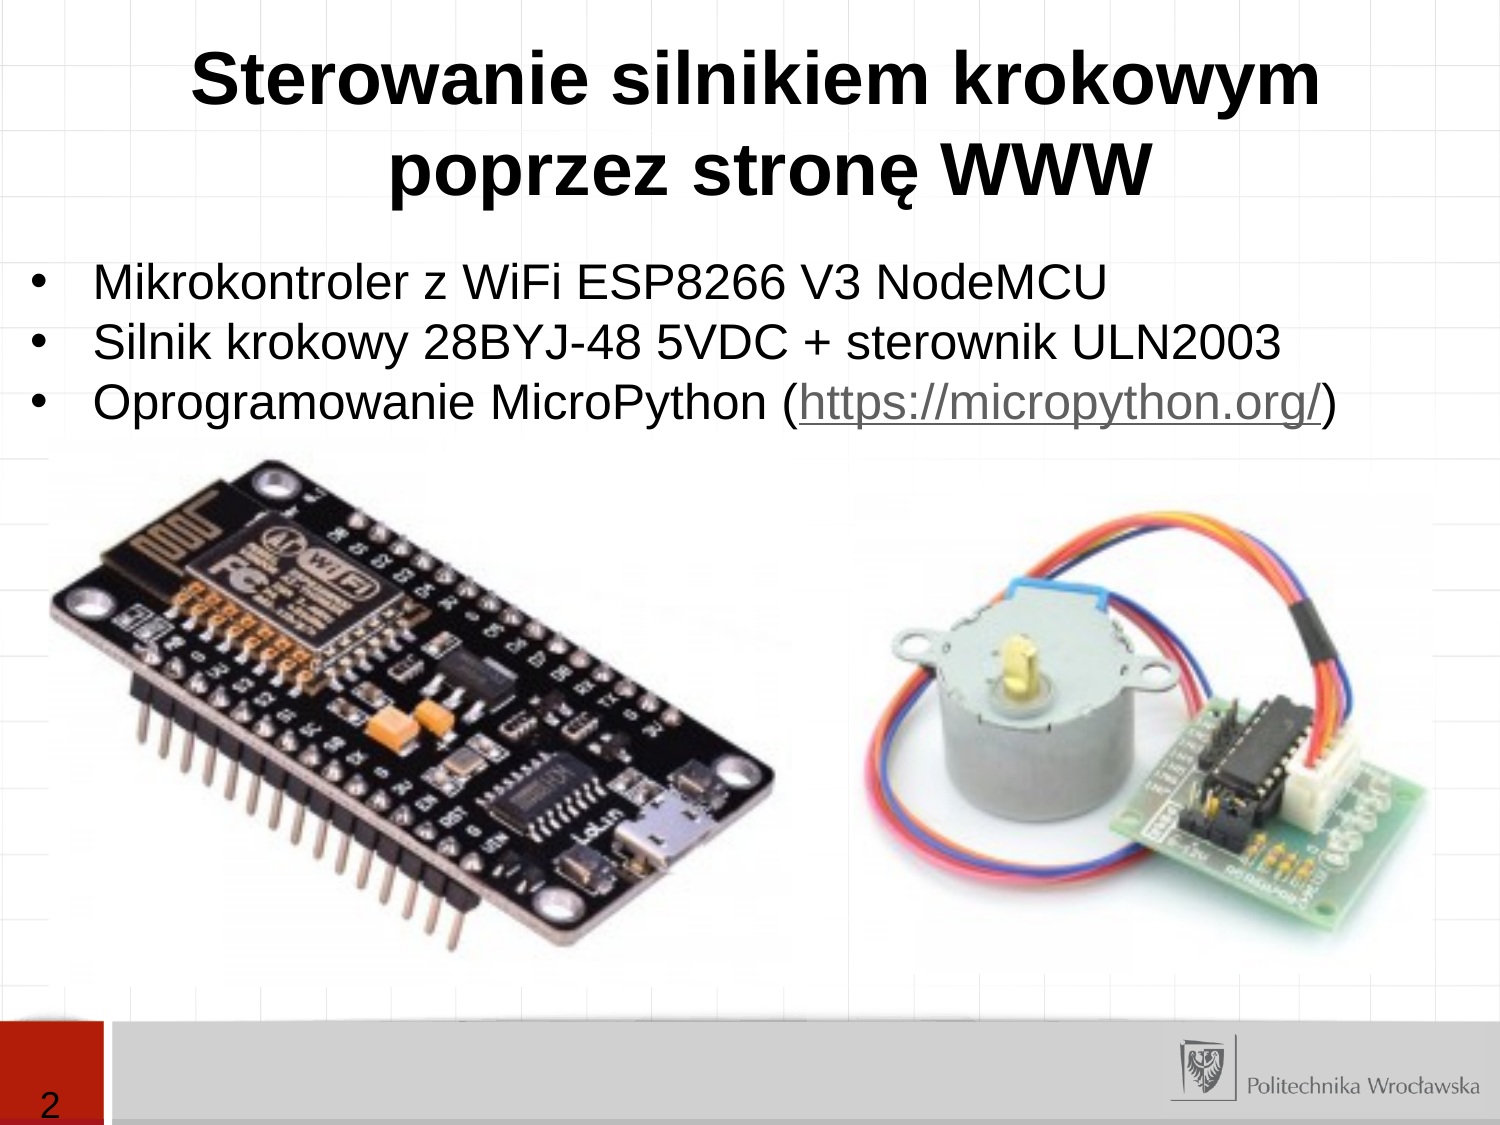

Sterowanie silnikiem krokowym poprzez stronę WWW
# Mikrokontroler z WiFi ESP8266 V3 NodeMCU
Silnik krokowy 28BYJ-48 5VDC + sterownik ULN2003
Oprogramowanie MicroPython (https://micropython.org/)